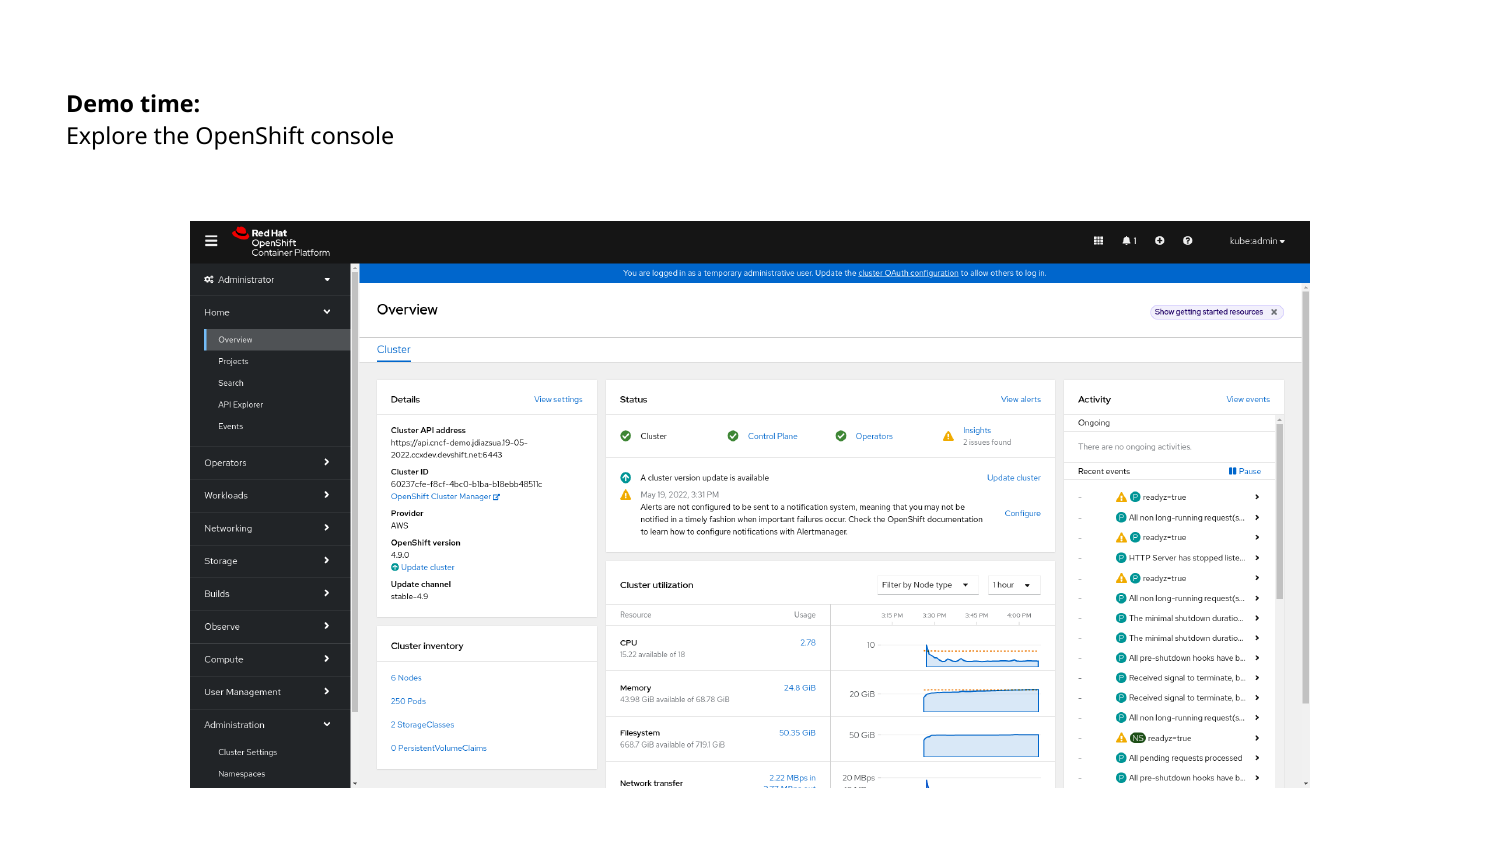

# Demo time: Explore the OpenShift console